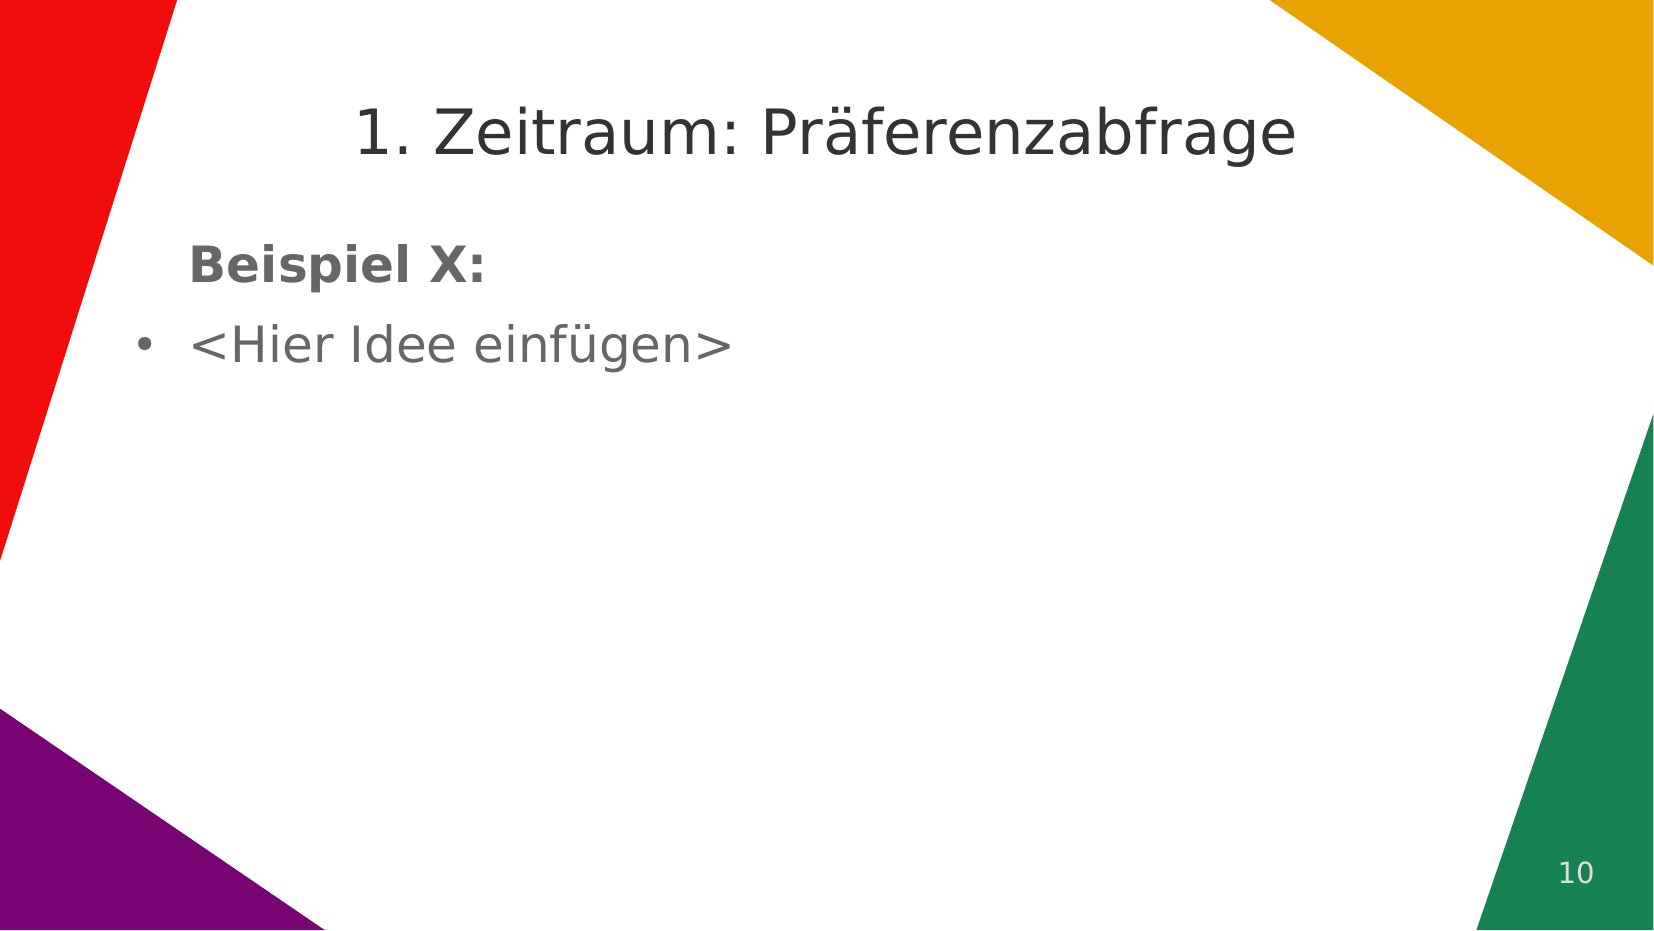

# 1. Zeitraum: Präferenzabfrage
Beispiel X:
<Hier Idee einfügen>
10